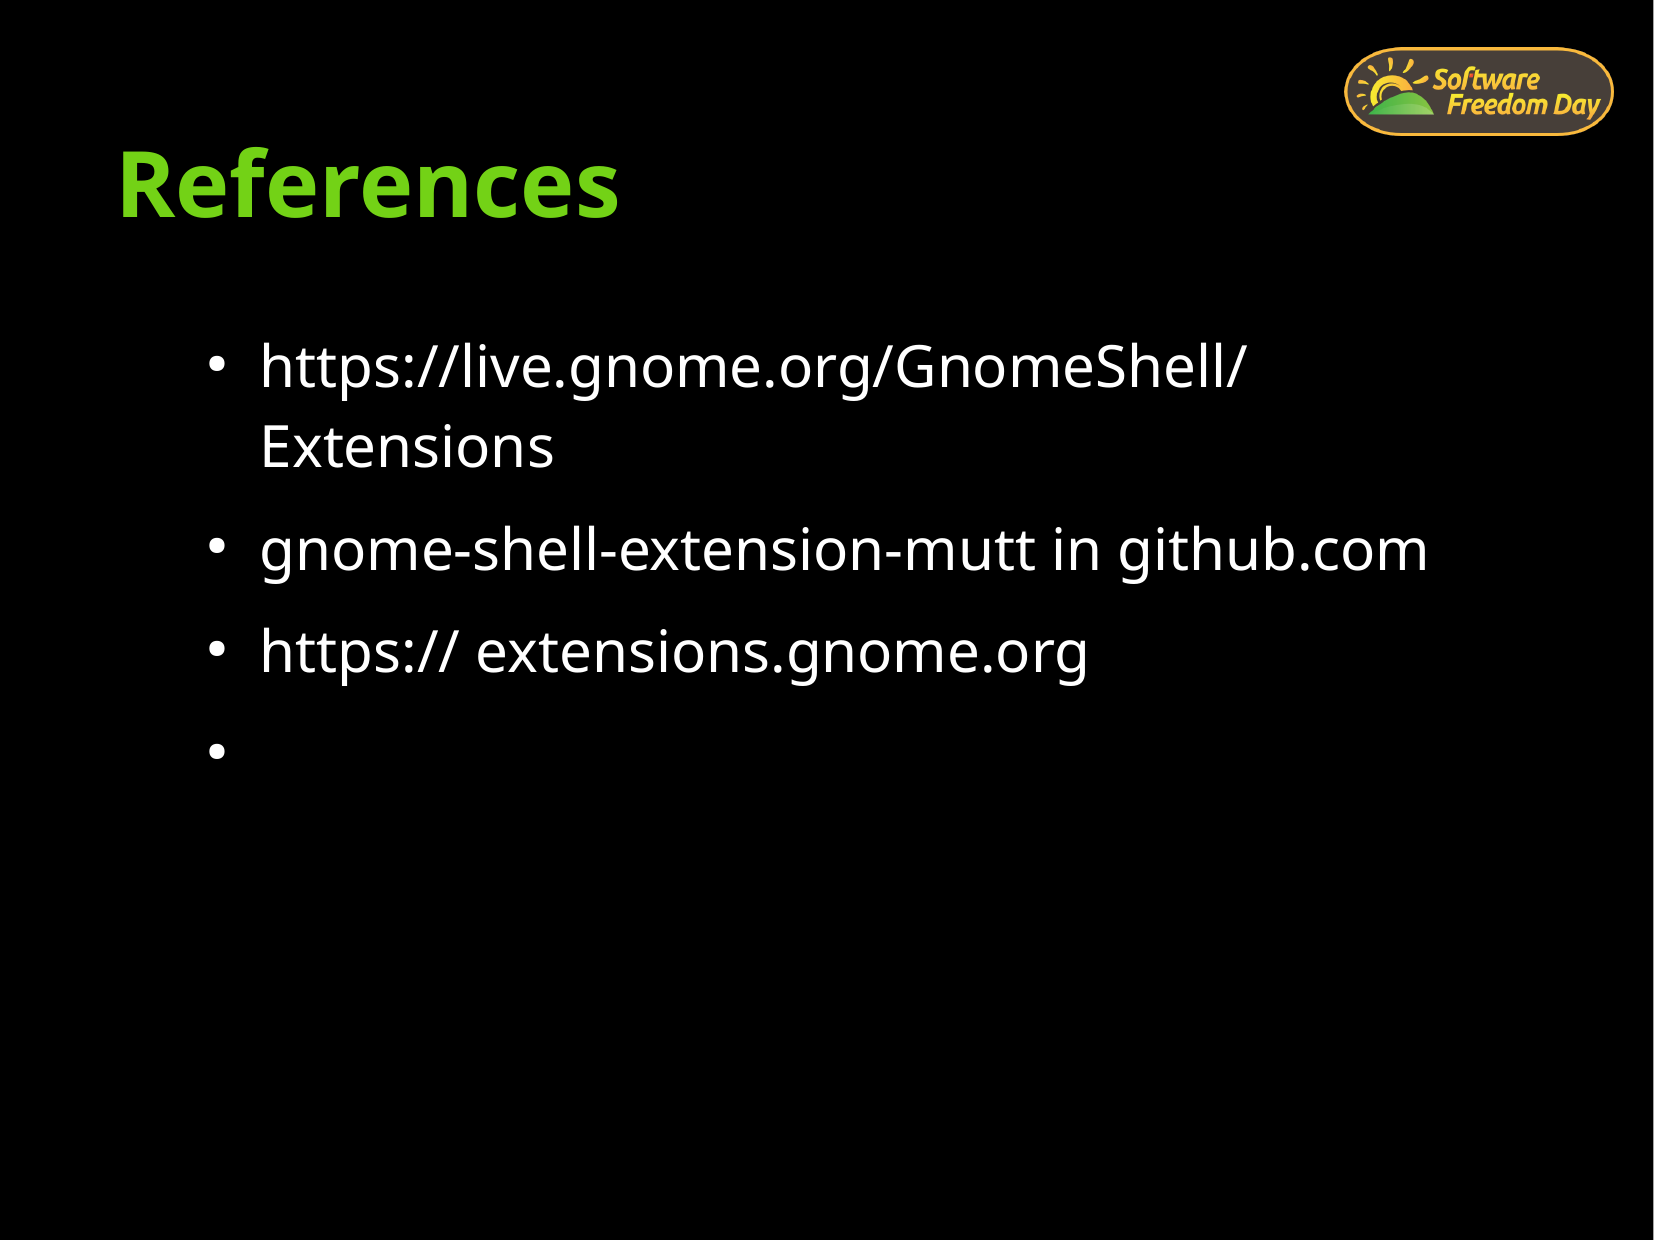

# References
https://live.gnome.org/GnomeShell/Extensions
gnome-shell-extension-mutt in github.com
https:// extensions.gnome.org